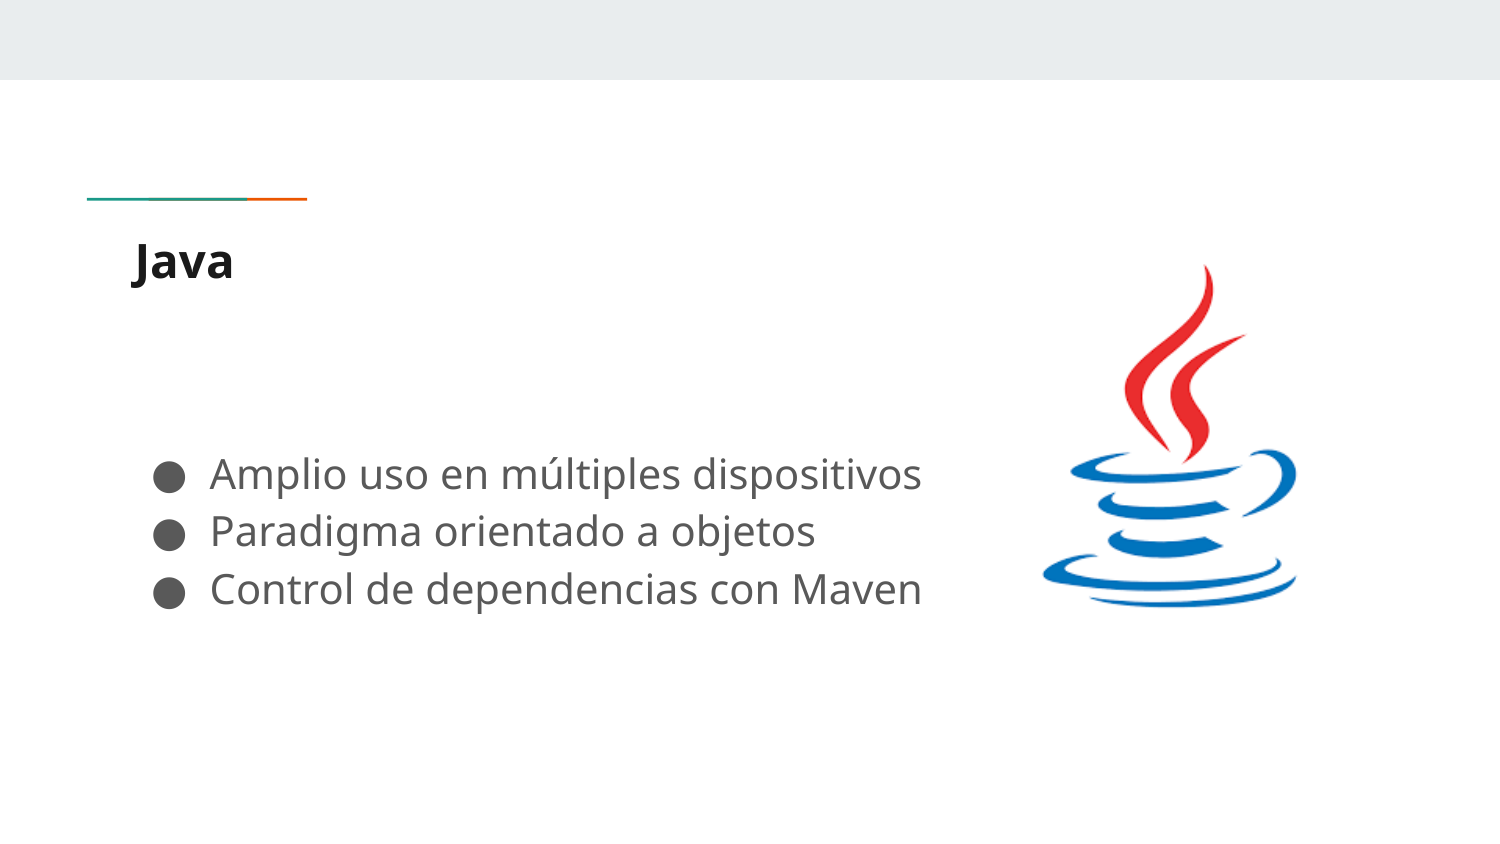

# Java
Amplio uso en múltiples dispositivos
Paradigma orientado a objetos
Control de dependencias con Maven